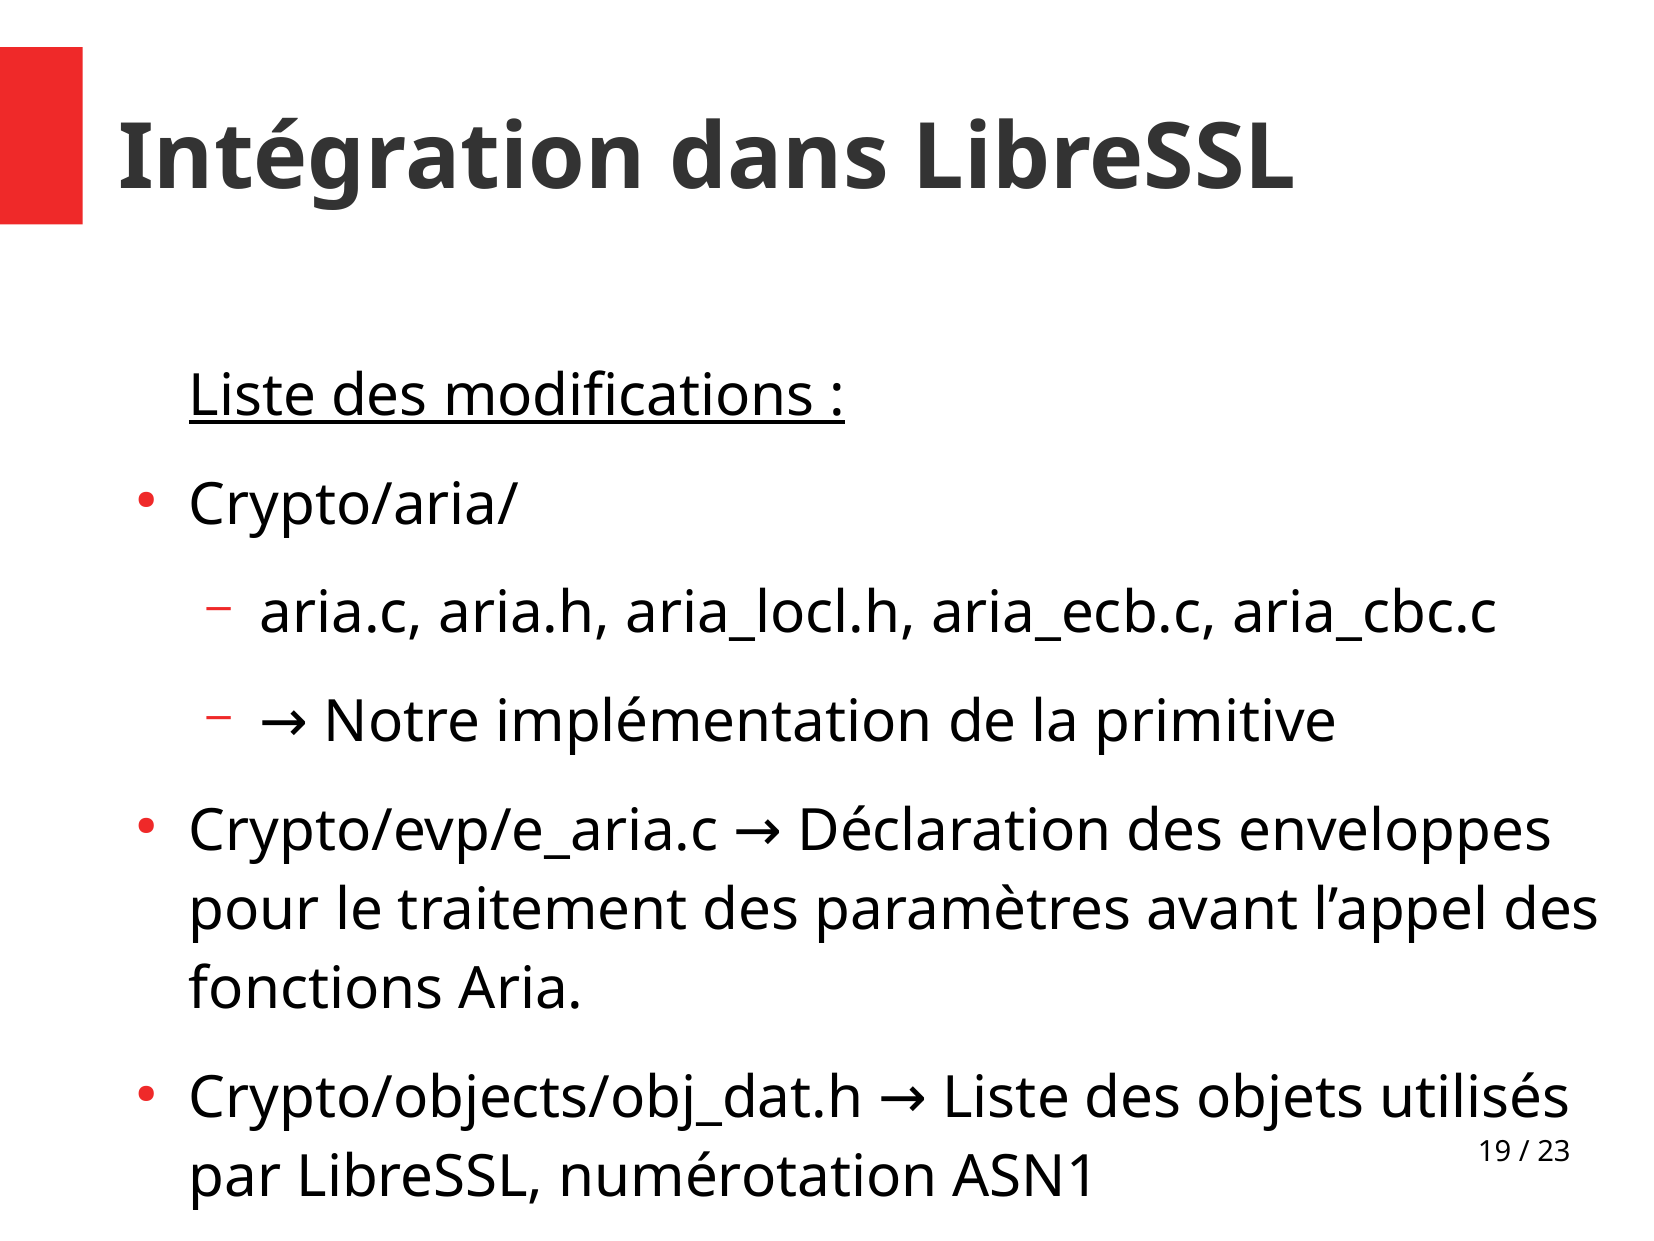

# Intégration dans LibreSSL
Liste des modifications :
Crypto/aria/
aria.c, aria.h, aria_locl.h, aria_ecb.c, aria_cbc.c
→ Notre implémentation de la primitive
Crypto/evp/e_aria.c → Déclaration des enveloppes pour le traitement des paramètres avant l’appel des fonctions Aria.
Crypto/objects/obj_dat.h → Liste des objets utilisés par LibreSSL, numérotation ASN1
19